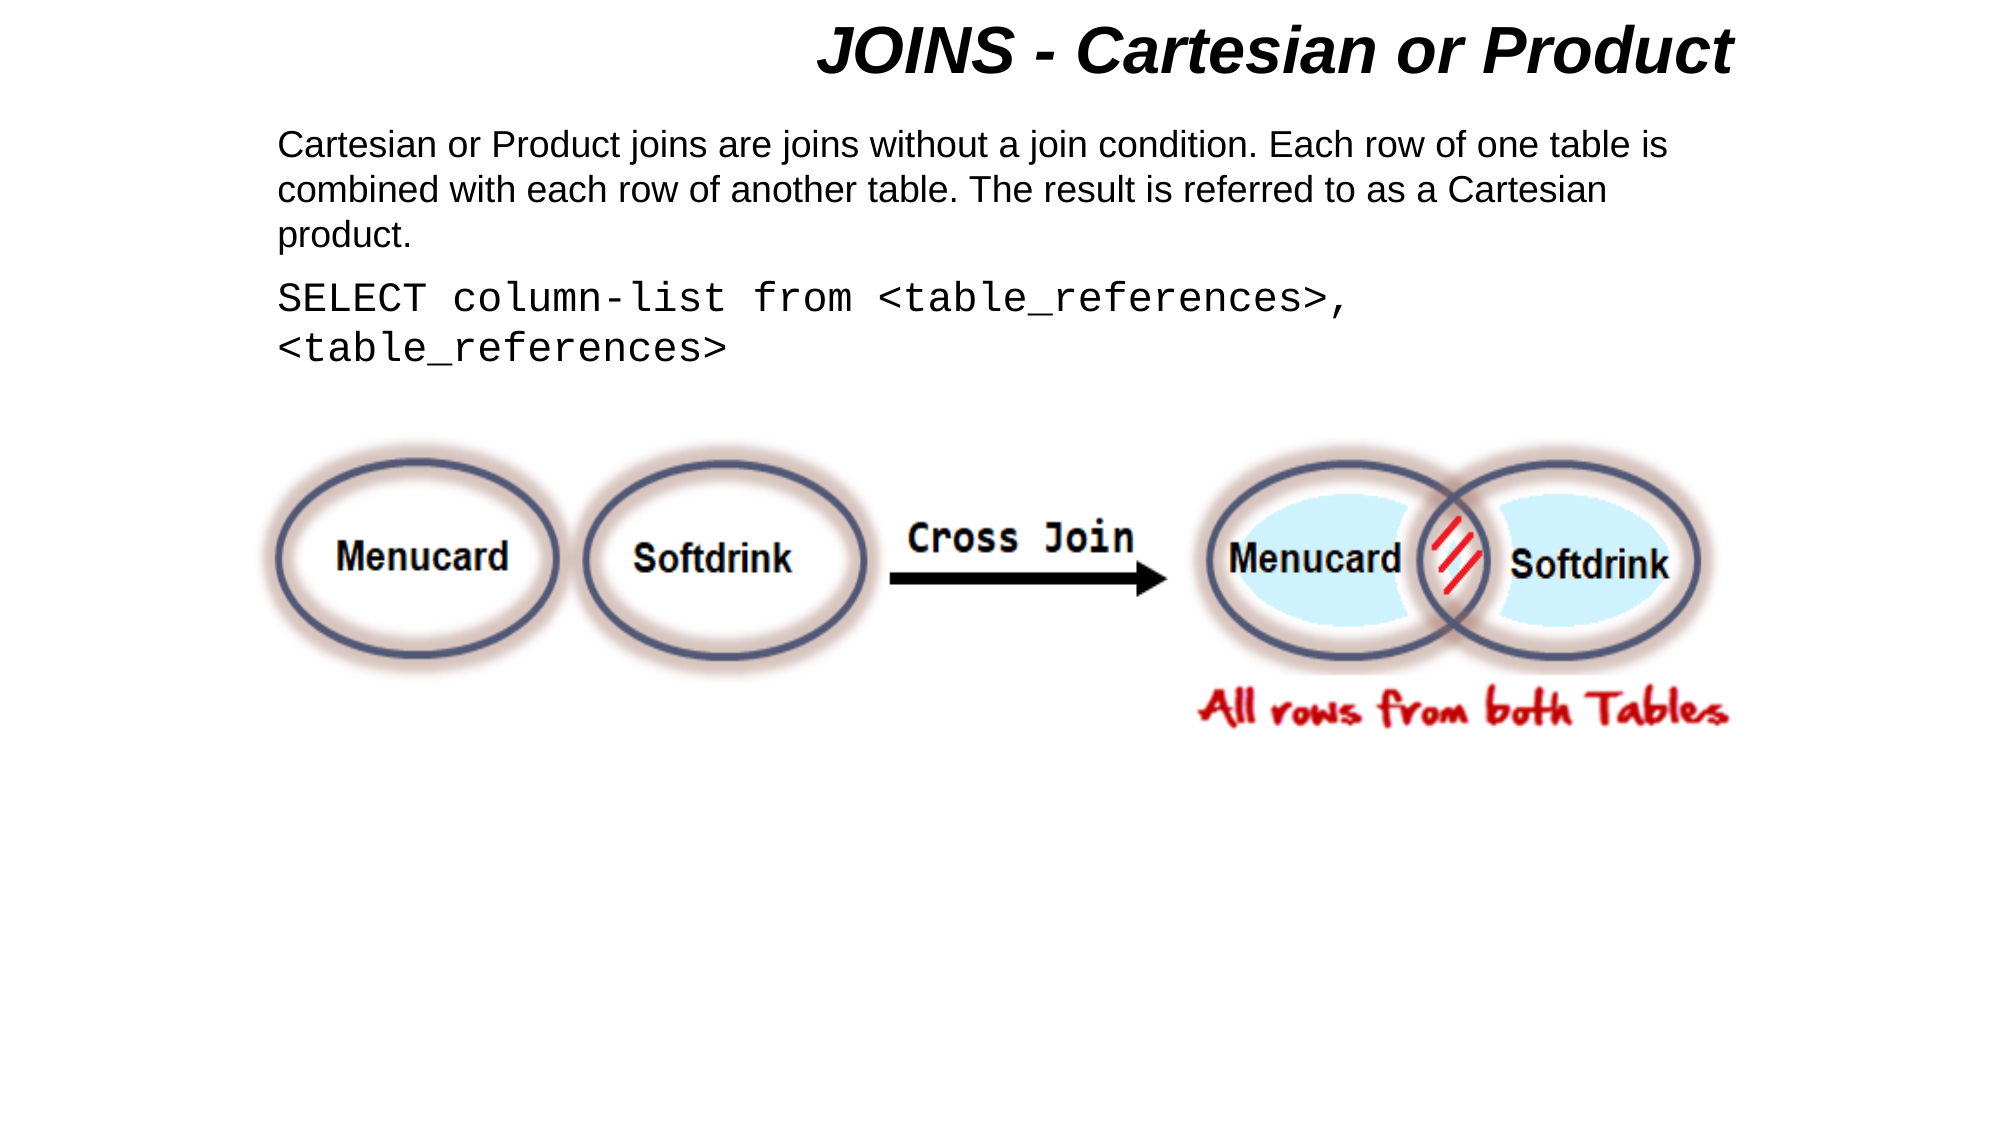

JOINS - Cartesian or Product
Cartesian or Product joins are joins without a join condition. Each row of one table is combined with each row of another table. The result is referred to as a Cartesian product.
SELECT column-list from <table_references>, <table_references>